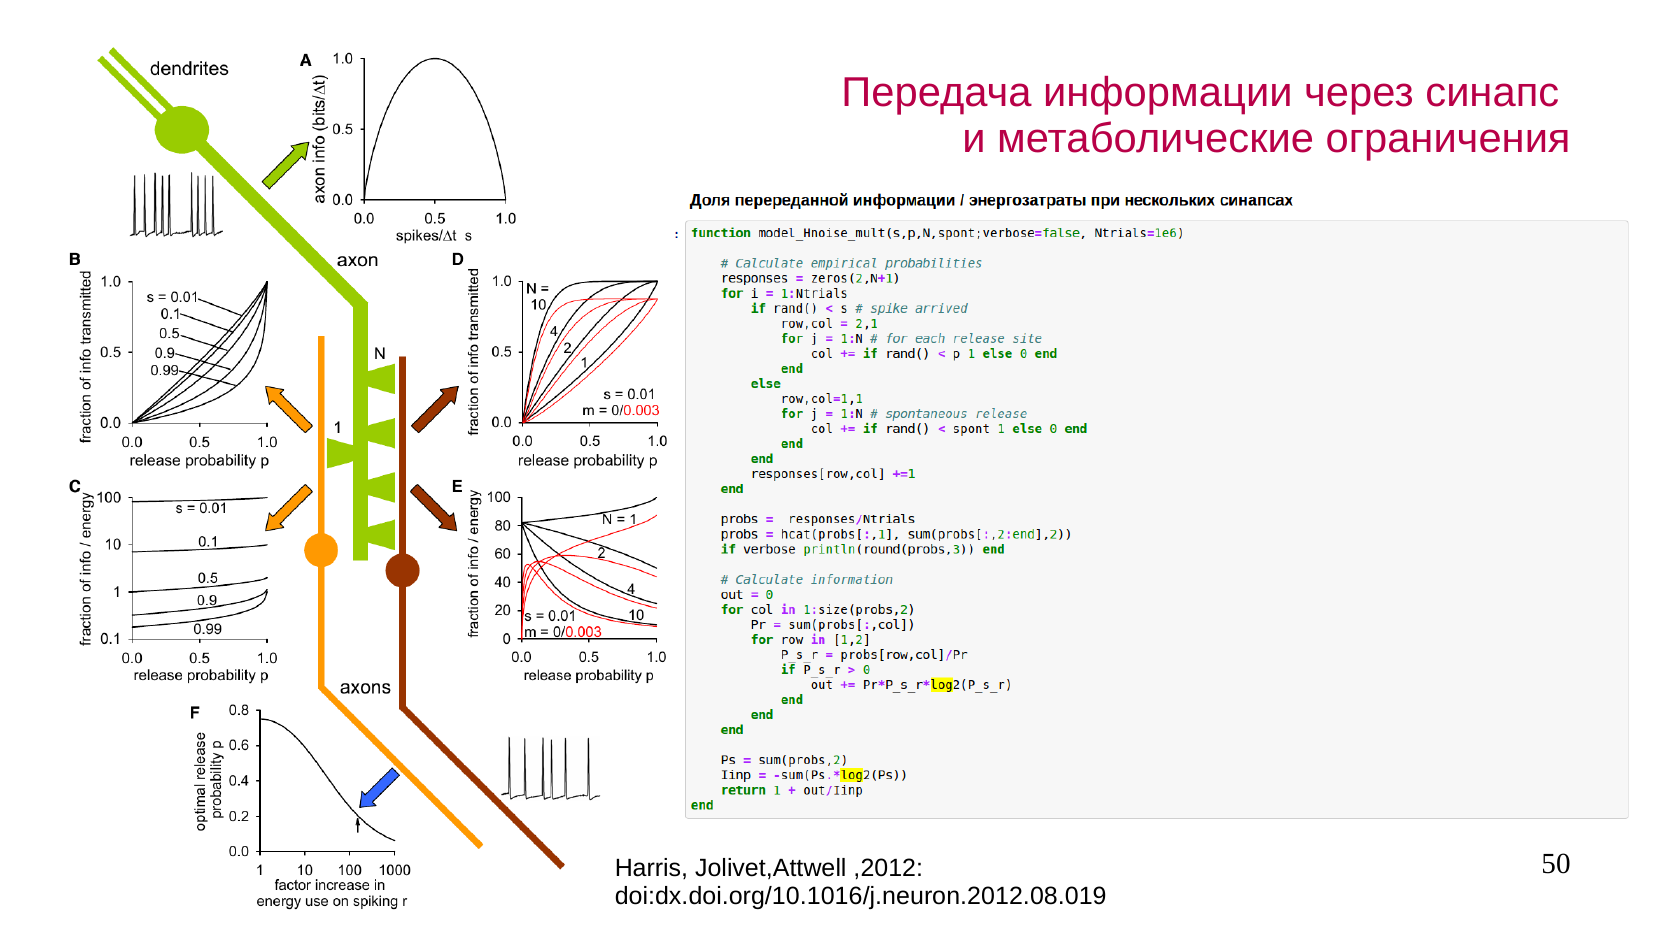

# Передача информации через синапс и метаболические ограничения
Harris, Jolivet,Attwell ,2012: doi:dx.doi.org/10.1016/j.neuron.2012.08.019
50